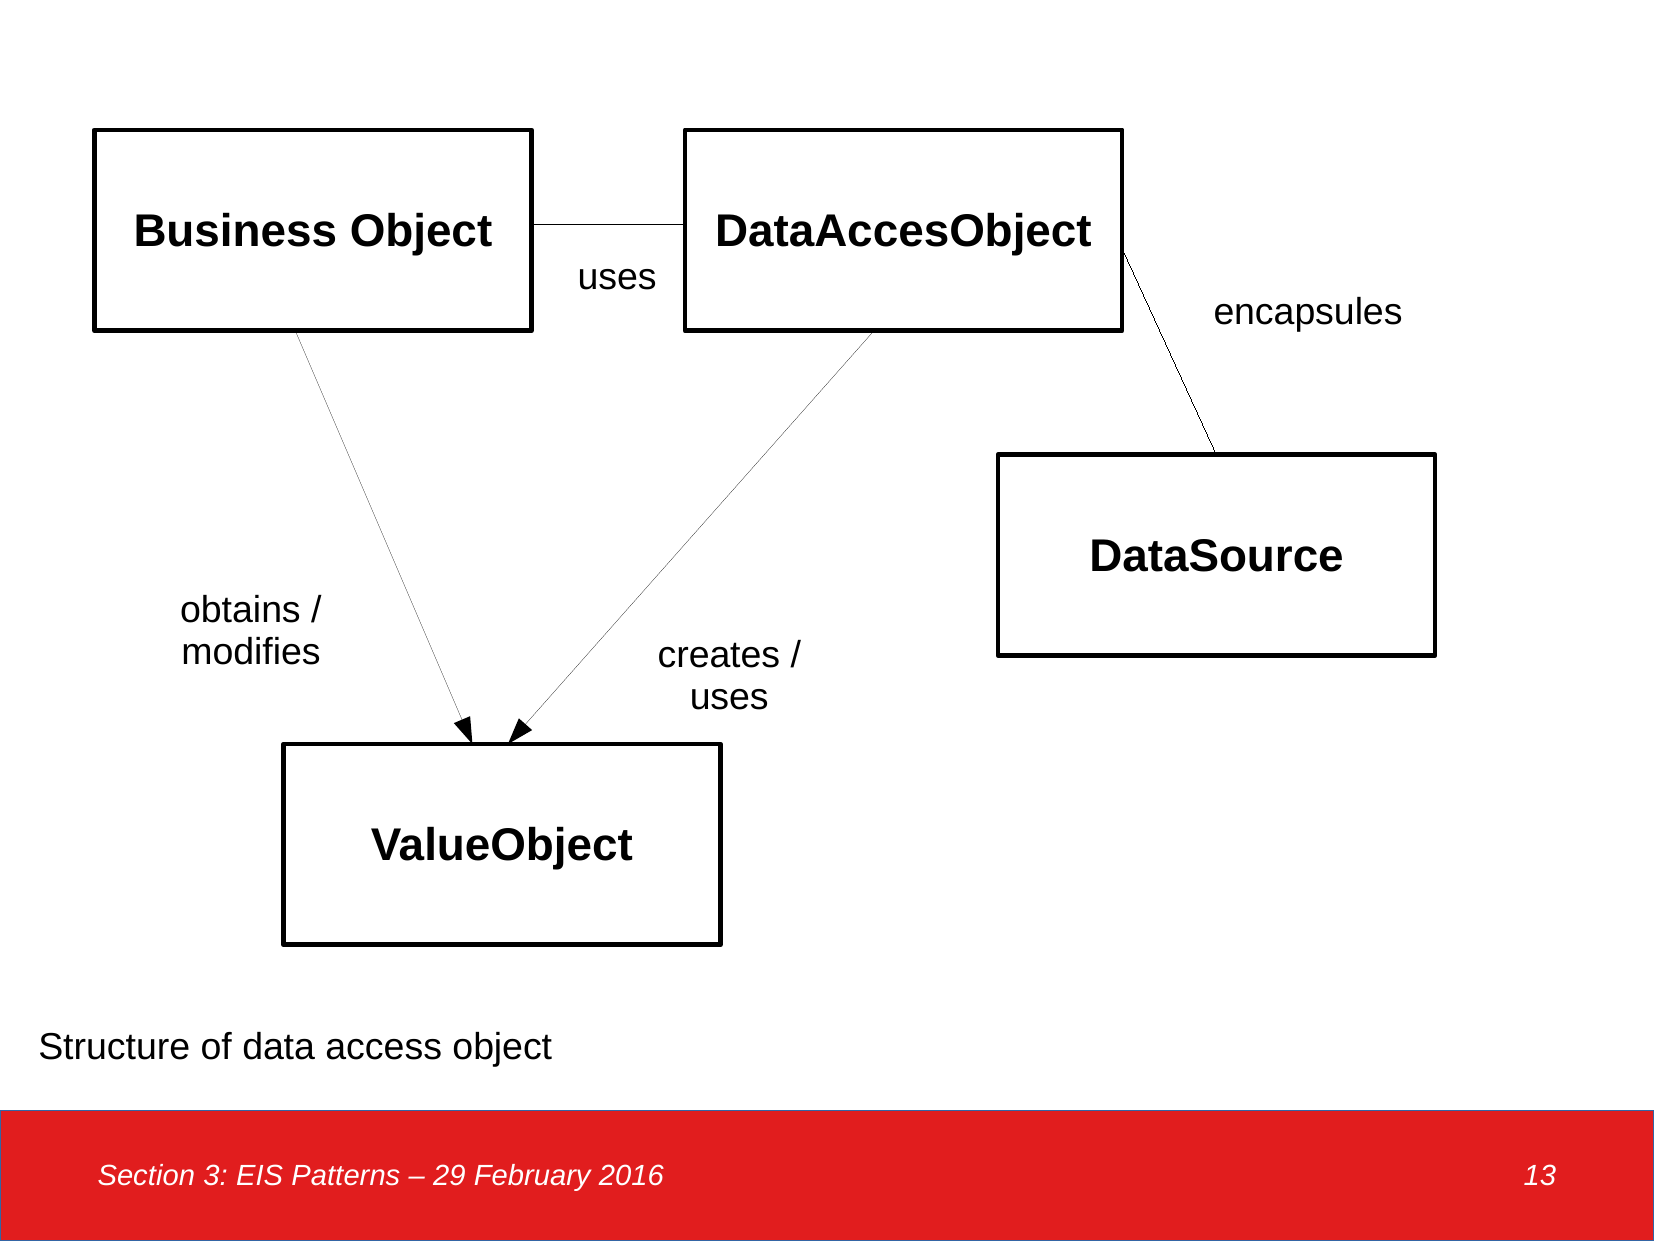

Business Object
DataAccesObject
uses
encapsules
DataSource
obtains / modifies
creates / uses
ValueObject
Structure of data access object